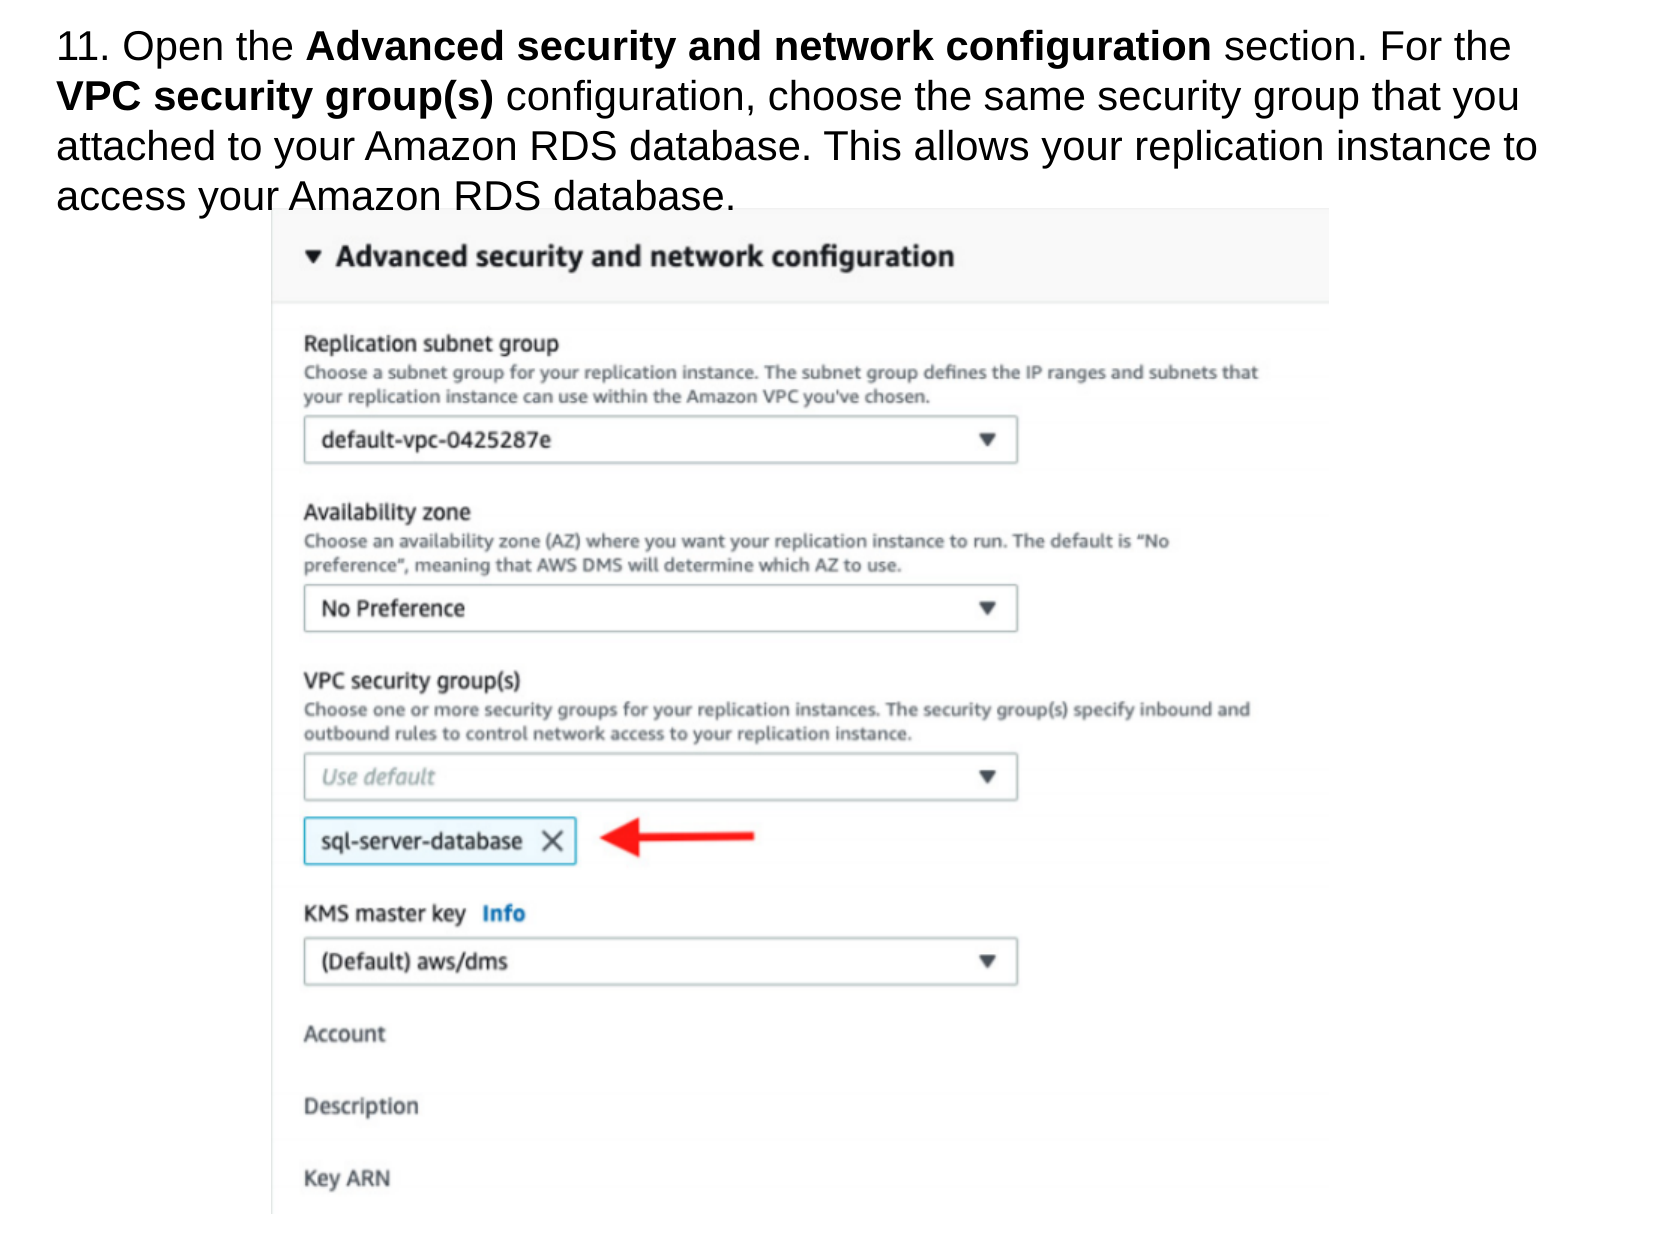

11. Open the Advanced security and network configuration section. For the VPC security group(s) configuration, choose the same security group that you attached to your Amazon RDS database. This allows your replication instance to access your Amazon RDS database.